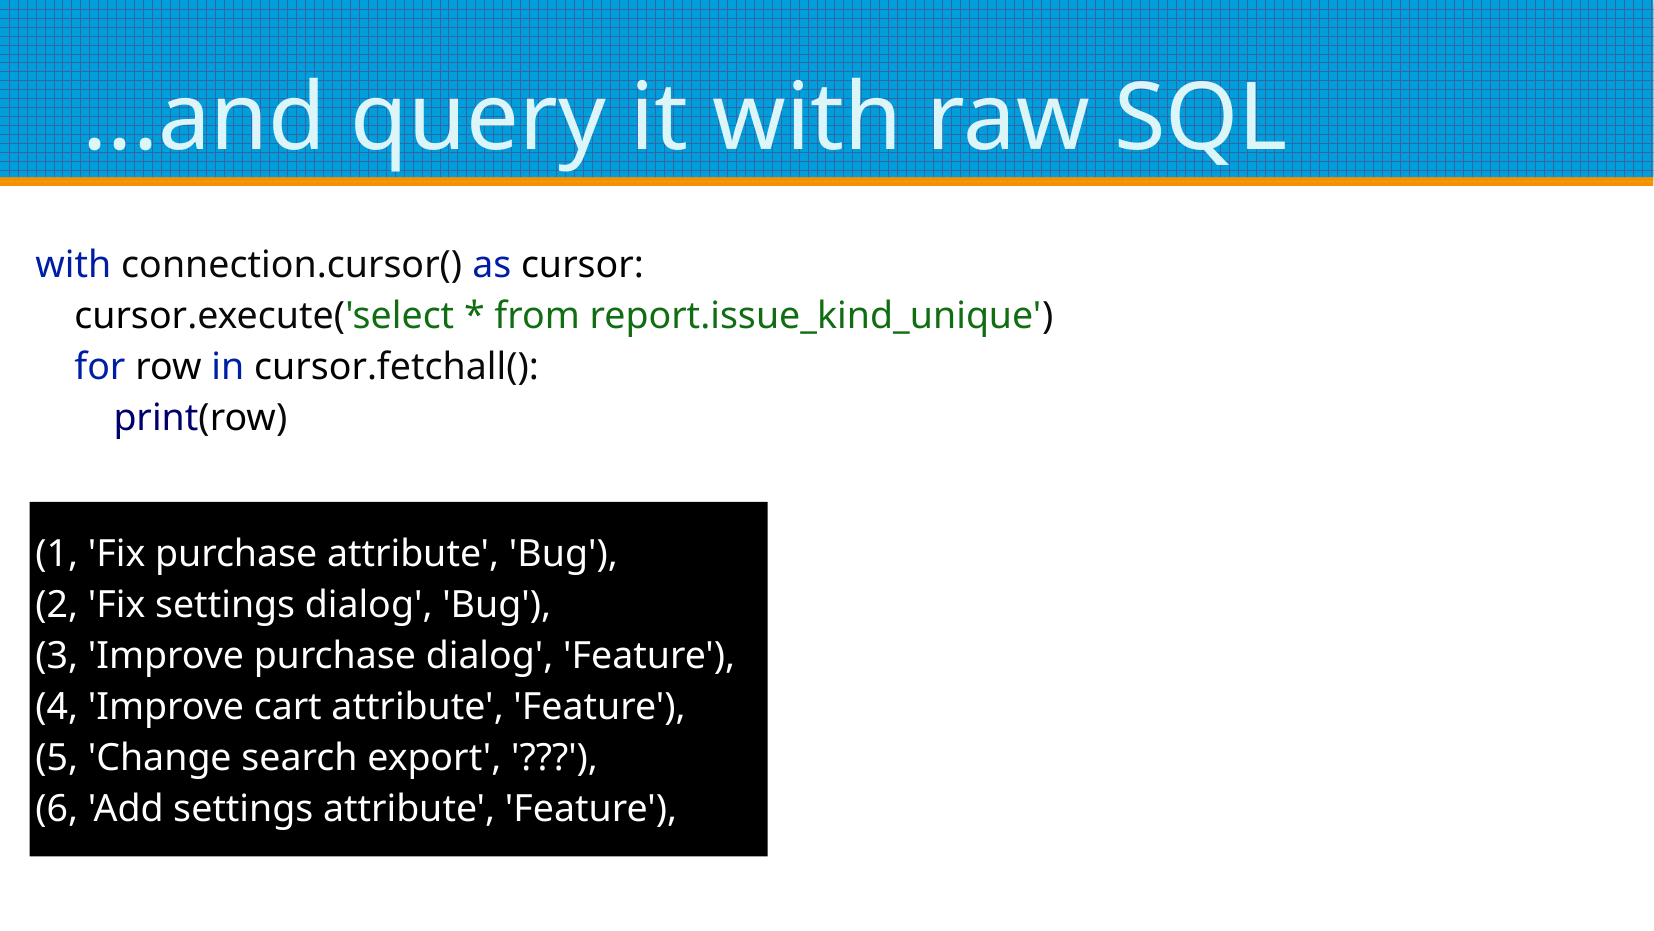

# ...and query it with raw SQL
with connection.cursor() as cursor:
 cursor.execute('select * from report.issue_kind_unique')
 for row in cursor.fetchall():
 print(row)
(1, 'Fix purchase attribute', 'Bug'),
(2, 'Fix settings dialog', 'Bug'),
(3, 'Improve purchase dialog', 'Feature'),
(4, 'Improve cart attribute', 'Feature'),
(5, 'Change search export', '???'),
(6, 'Add settings attribute', 'Feature'),